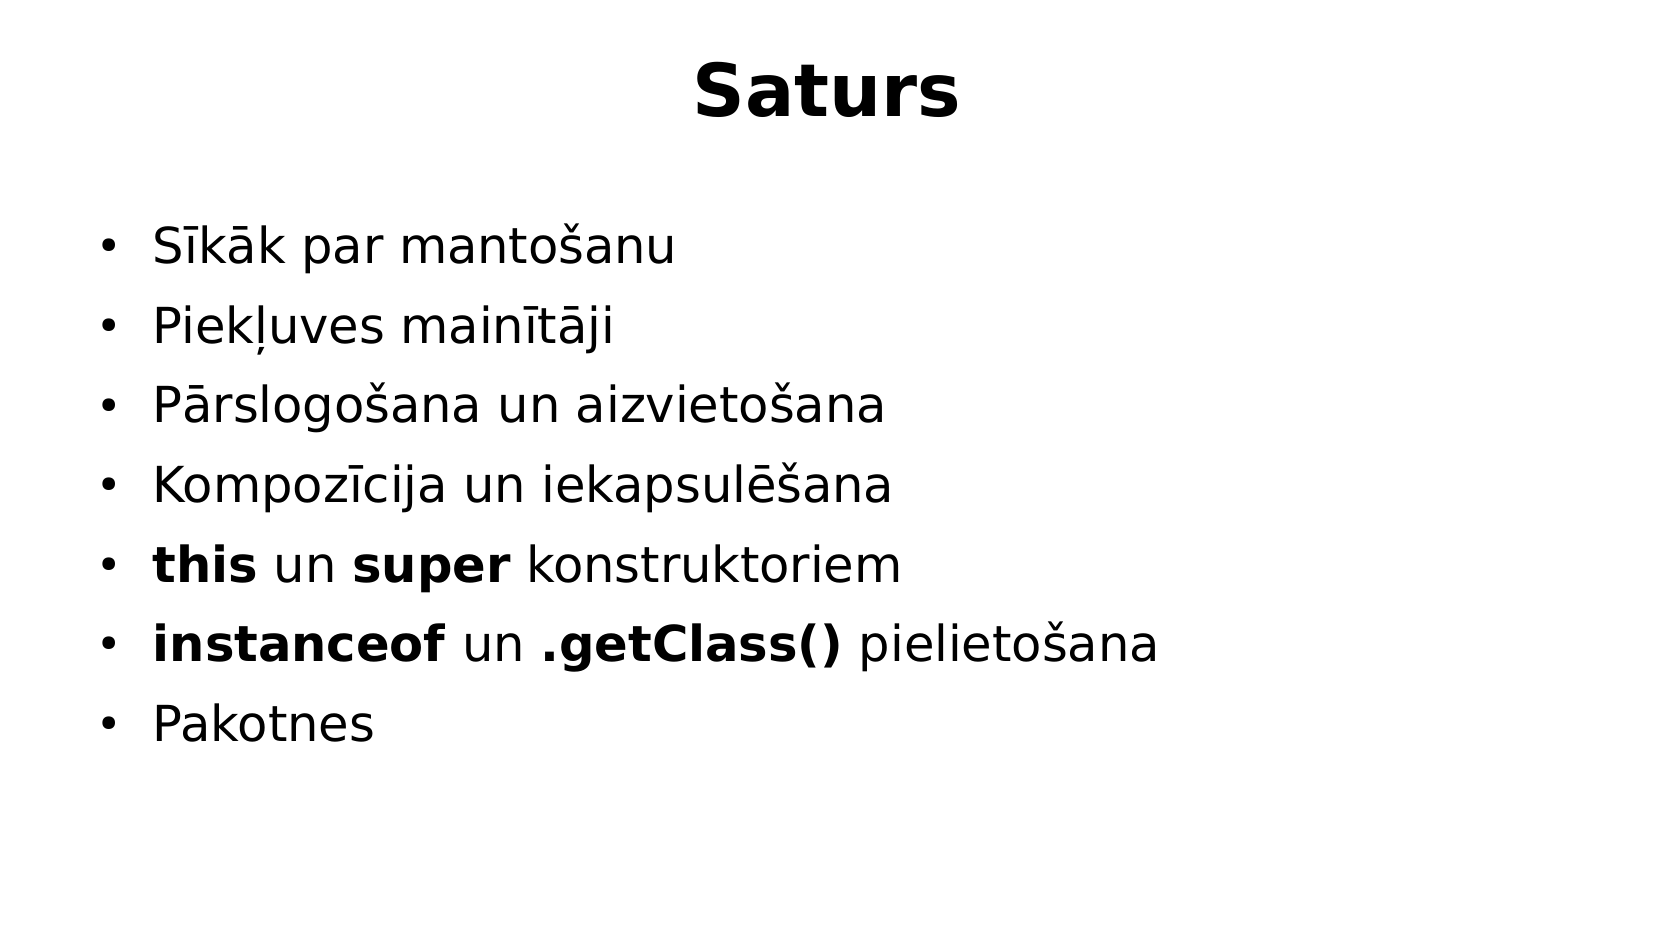

# Saturs
Sīkāk par mantošanu
Piekļuves mainītāji
Pārslogošana un aizvietošana
Kompozīcija un iekapsulēšana
this un super konstruktoriem
instanceof un .getClass() pielietošana
Pakotnes